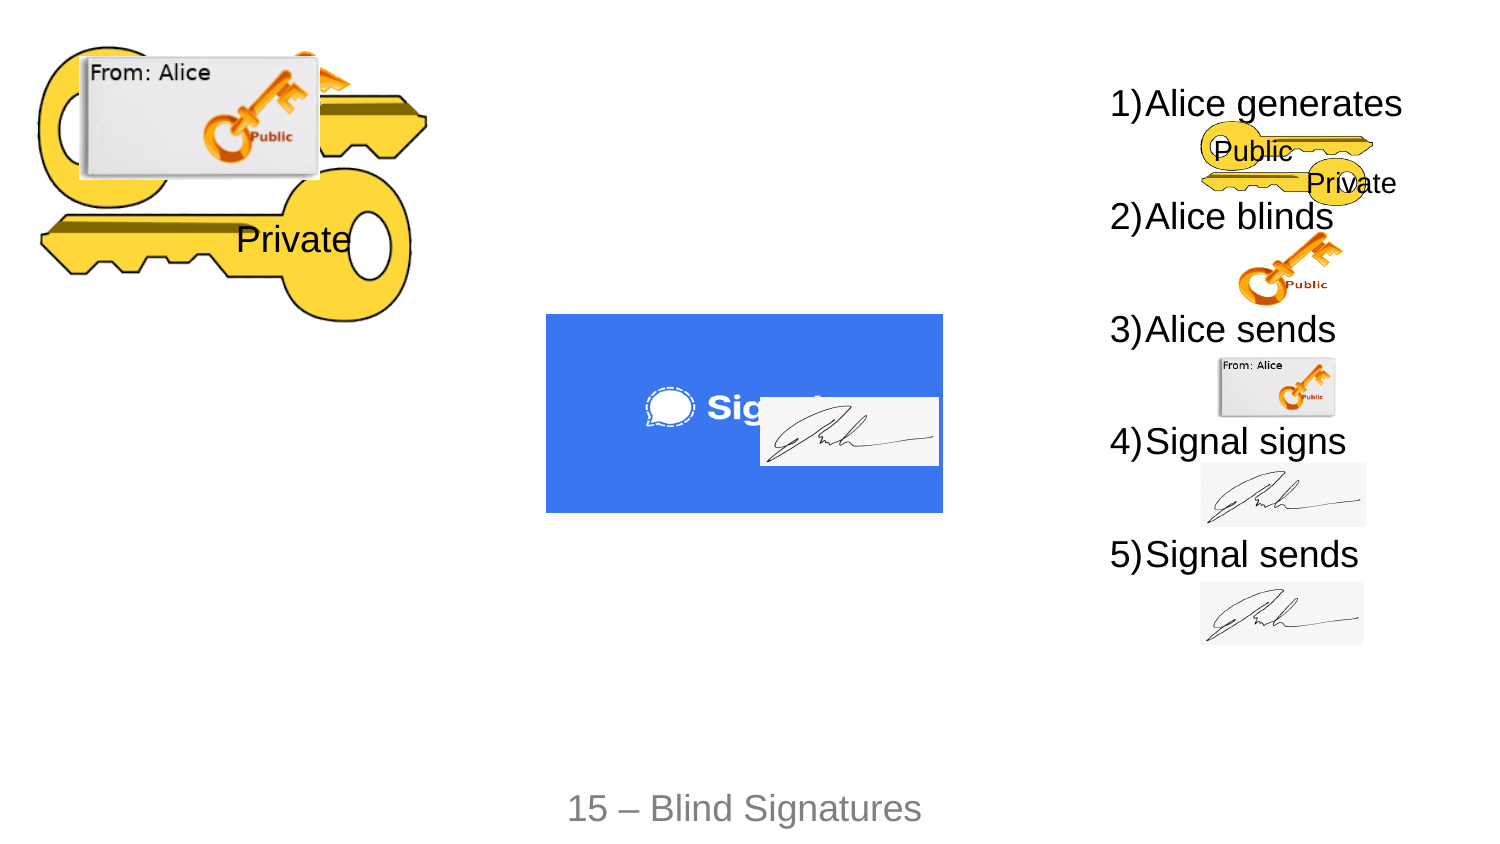

Public
Alice generates
Alice blinds
Alice sends
Signal signs
Signal sends
Public
 Private
 Private
15 – Blind Signatures